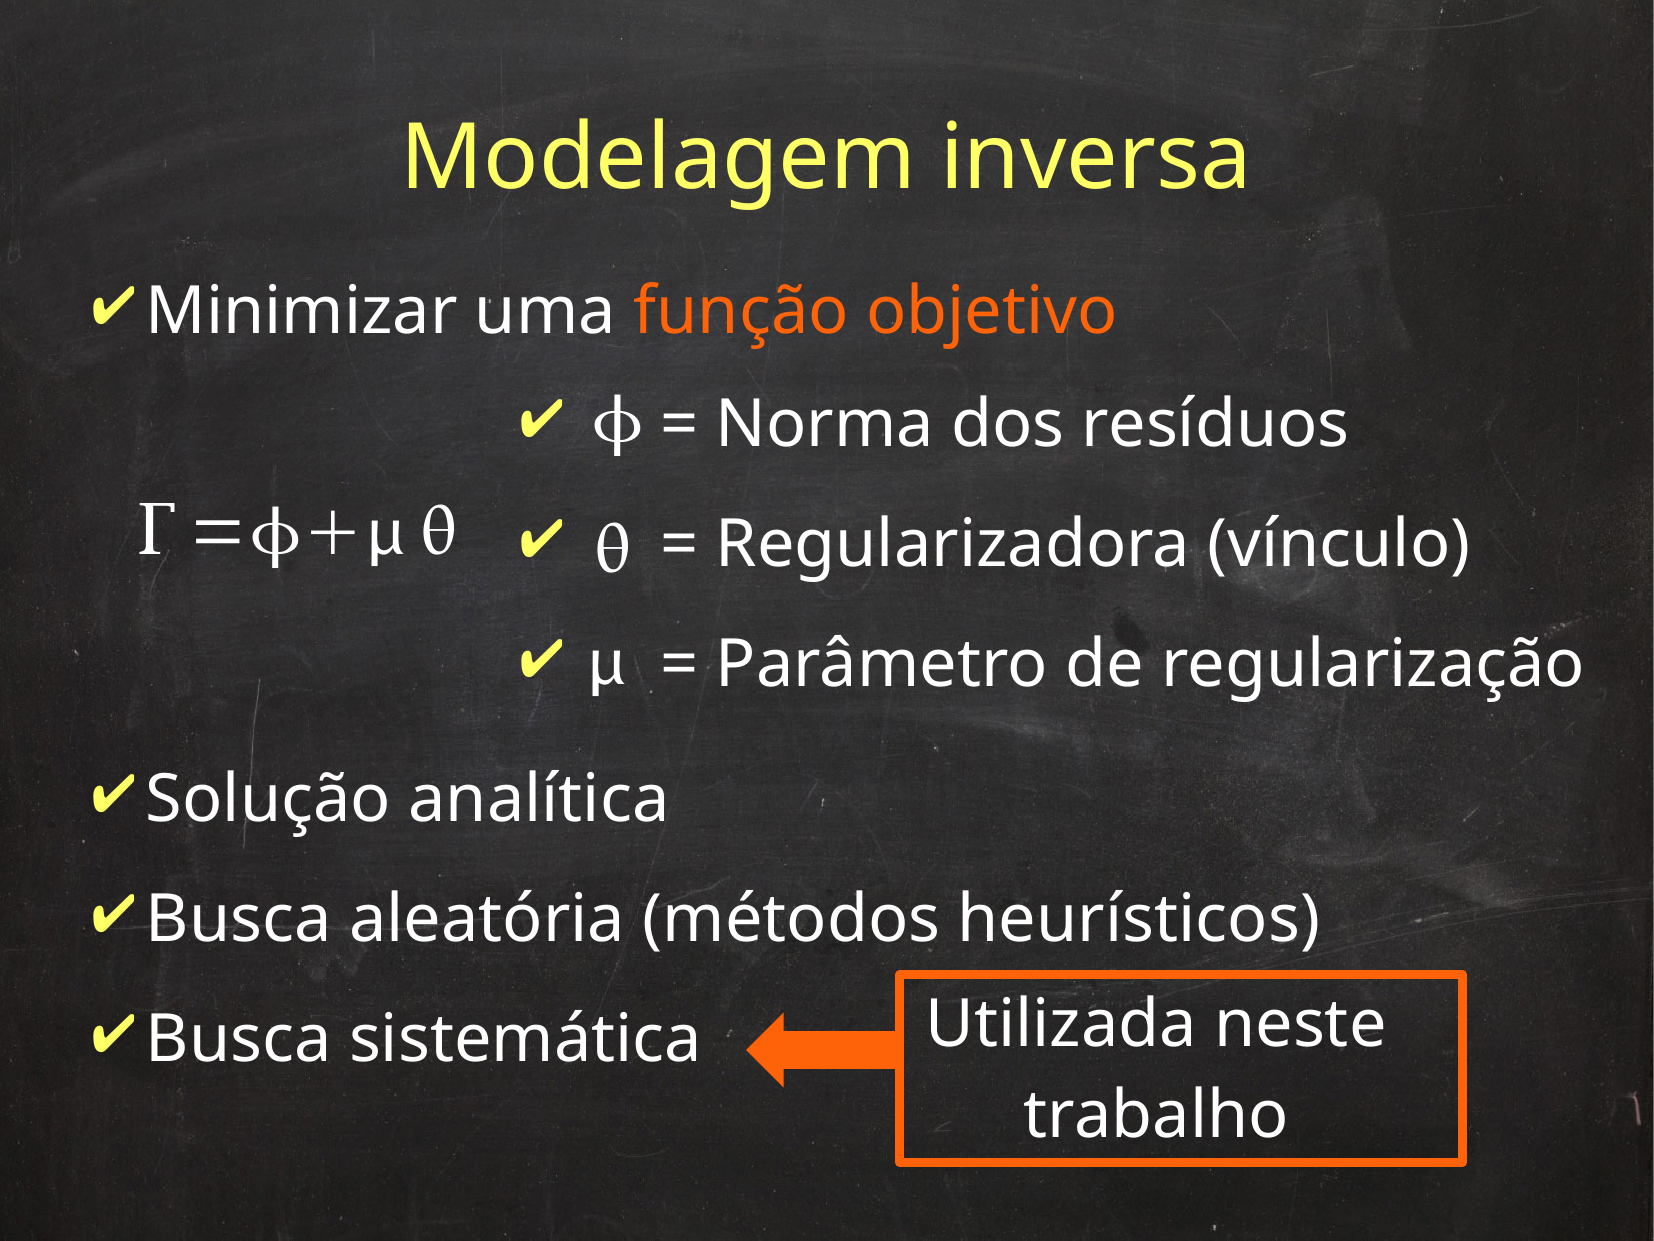

# Modelagem inversa
Minimizar uma função objetivo
 = Norma dos resíduos
 = Regularizadora (vínculo)
 = Parâmetro de regularização
Solução analítica
Busca aleatória (métodos heurísticos)
Busca sistemática
Utilizada neste trabalho